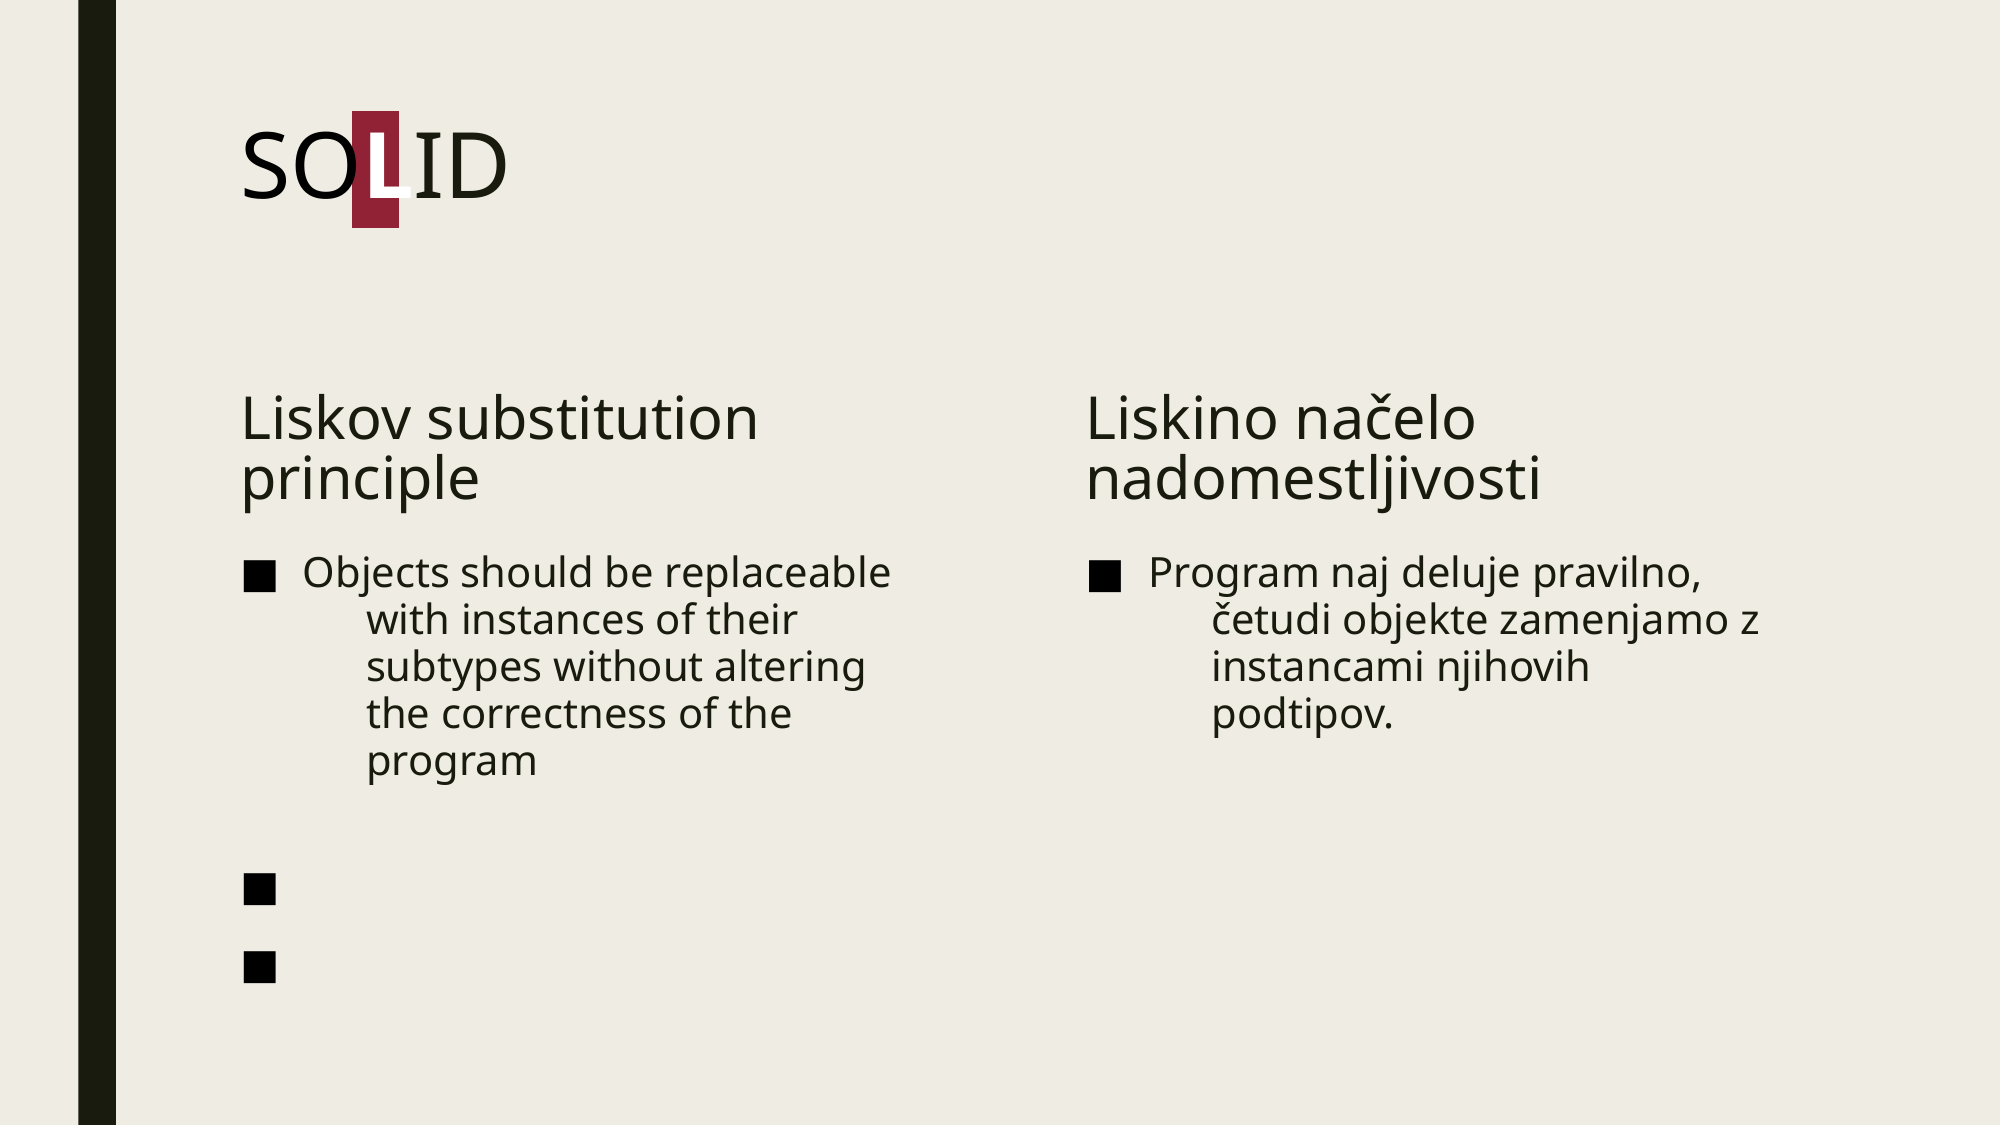

# SOLID
Liskov substitution principle
Liskino načelo nadomestljivosti
Objects should be replaceable with instances of their subtypes without altering the correctness of the program
Program naj deluje pravilno, četudi objekte zamenjamo z instancami njihovih podtipov.